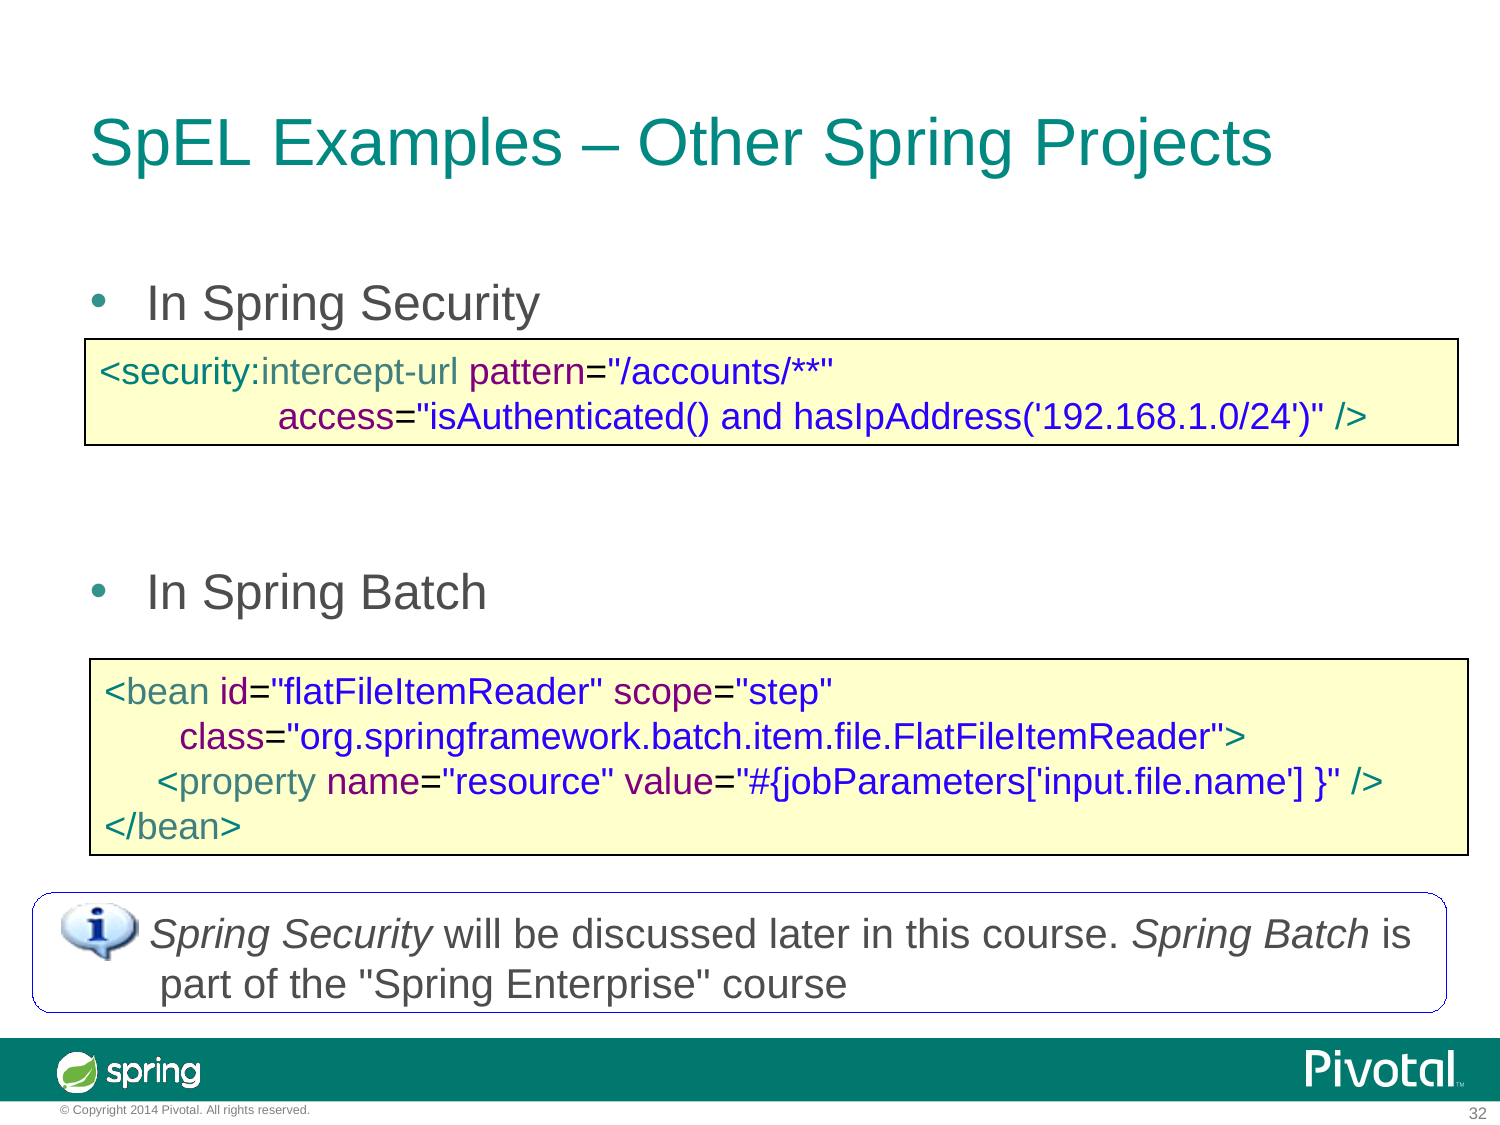

# SpEL Examples – Other Spring Projects
In Spring Security
In Spring Batch
<security:intercept-url pattern="/accounts/**"
 access="isAuthenticated() and hasIpAddress('192.168.1.0/24')" />
<bean id="flatFileItemReader" scope="step"
	class="org.springframework.batch.item.file.FlatFileItemReader">
 <property name="resource" value="#{jobParameters['input.file.name'] }" />
</bean>
 Spring Security will be discussed later in this course. Spring Batch is part of the "Spring Enterprise" course